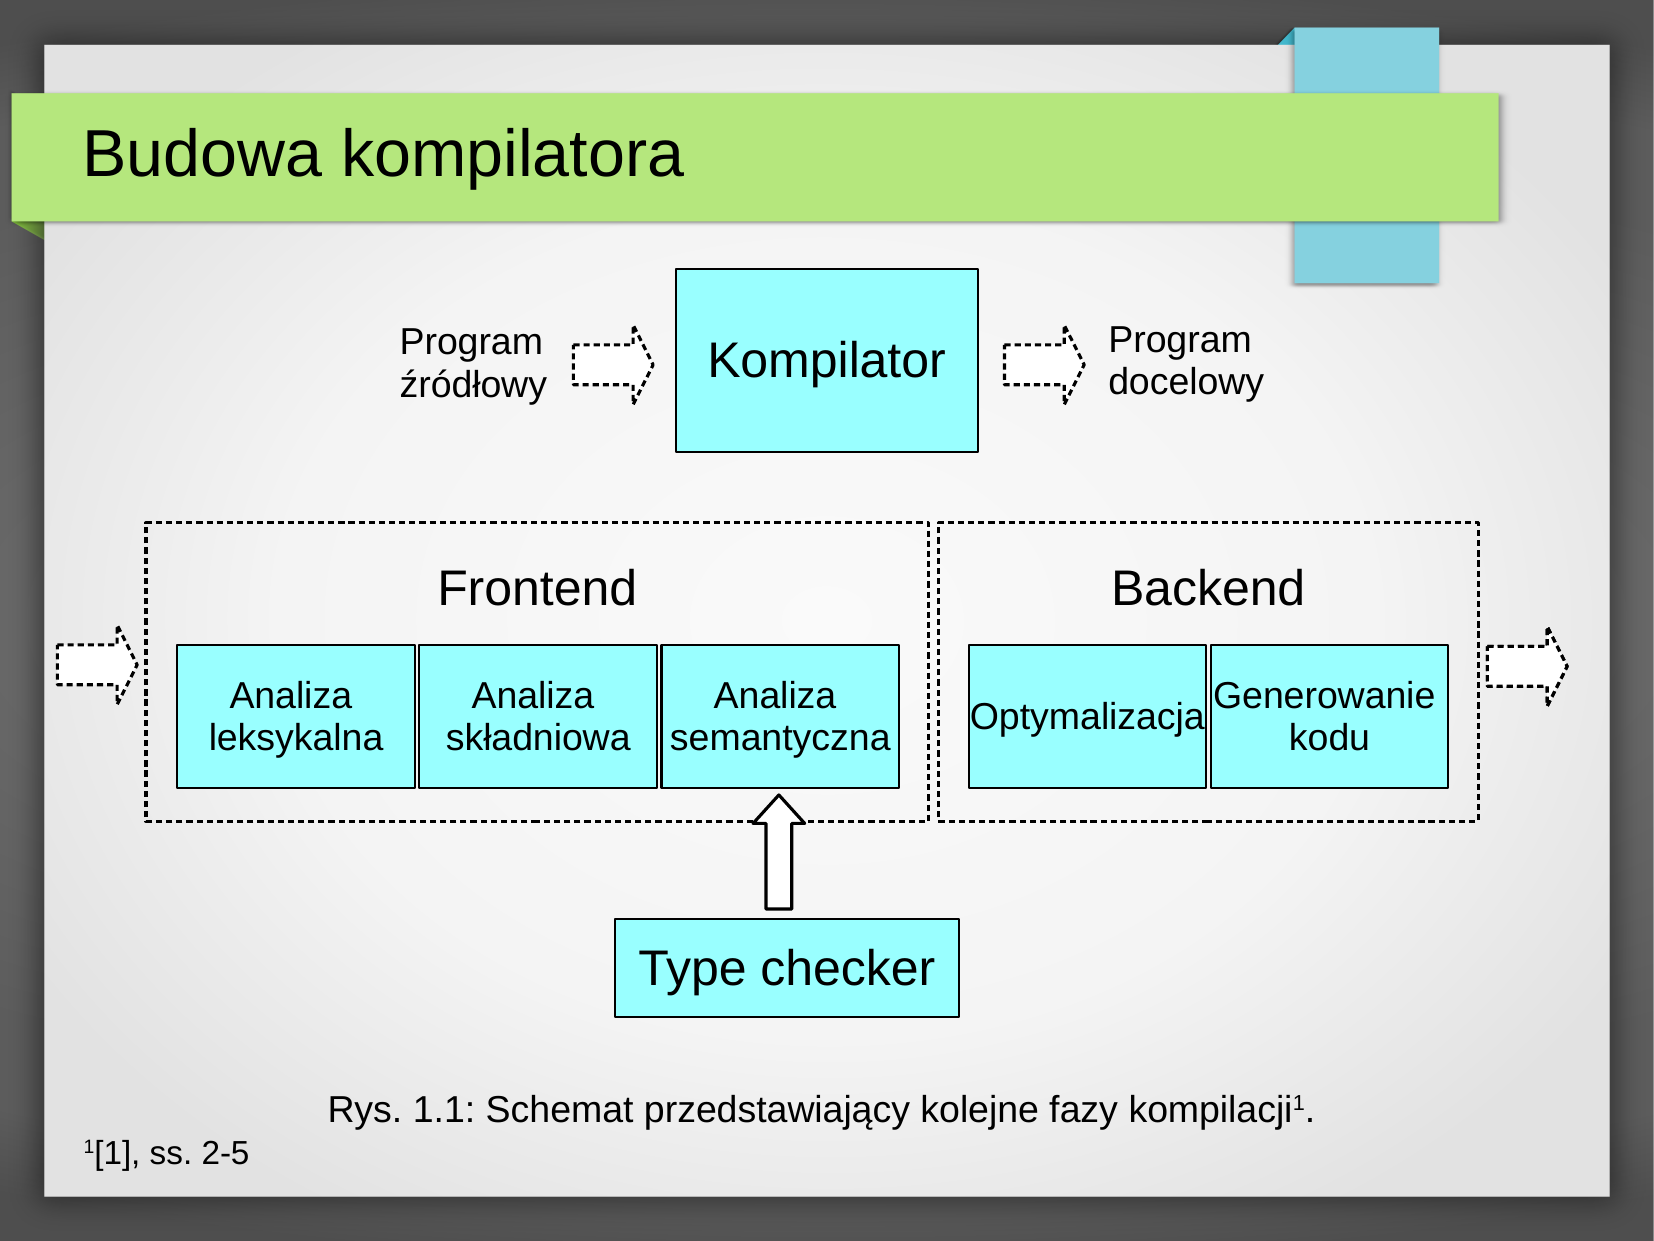

# Budowa kompilatora
Kompilator
Program
docelowy
Program
źródłowy
Frontend
Backend
Analiza
leksykalna
Analiza
składniowa
Analiza
semantyczna
Optymalizacja
Generowanie
kodu
Type checker
Rys. 1.1: Schemat przedstawiający kolejne fazy kompilacji1.
1[1], ss. 2-5